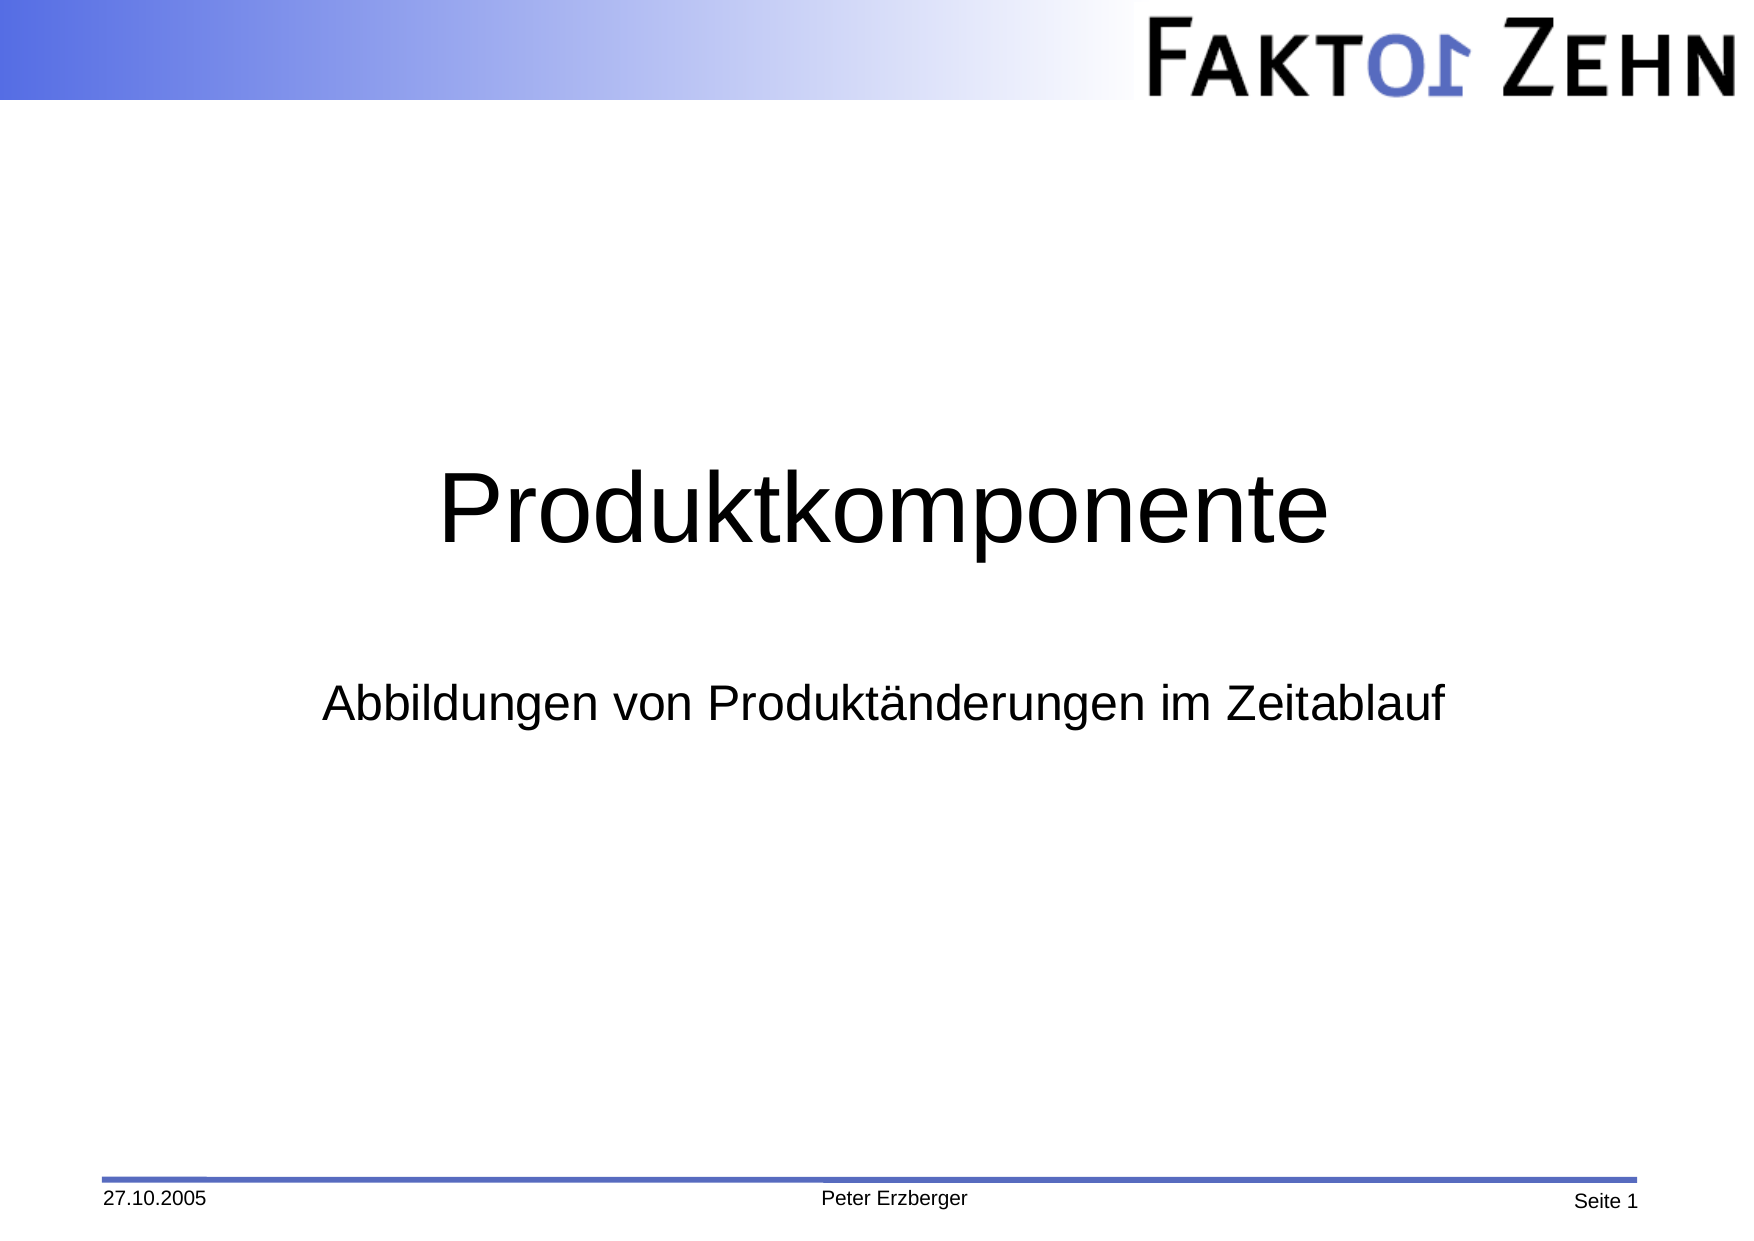

# Produktkomponente
Abbildungen von Produktänderungen im Zeitablauf